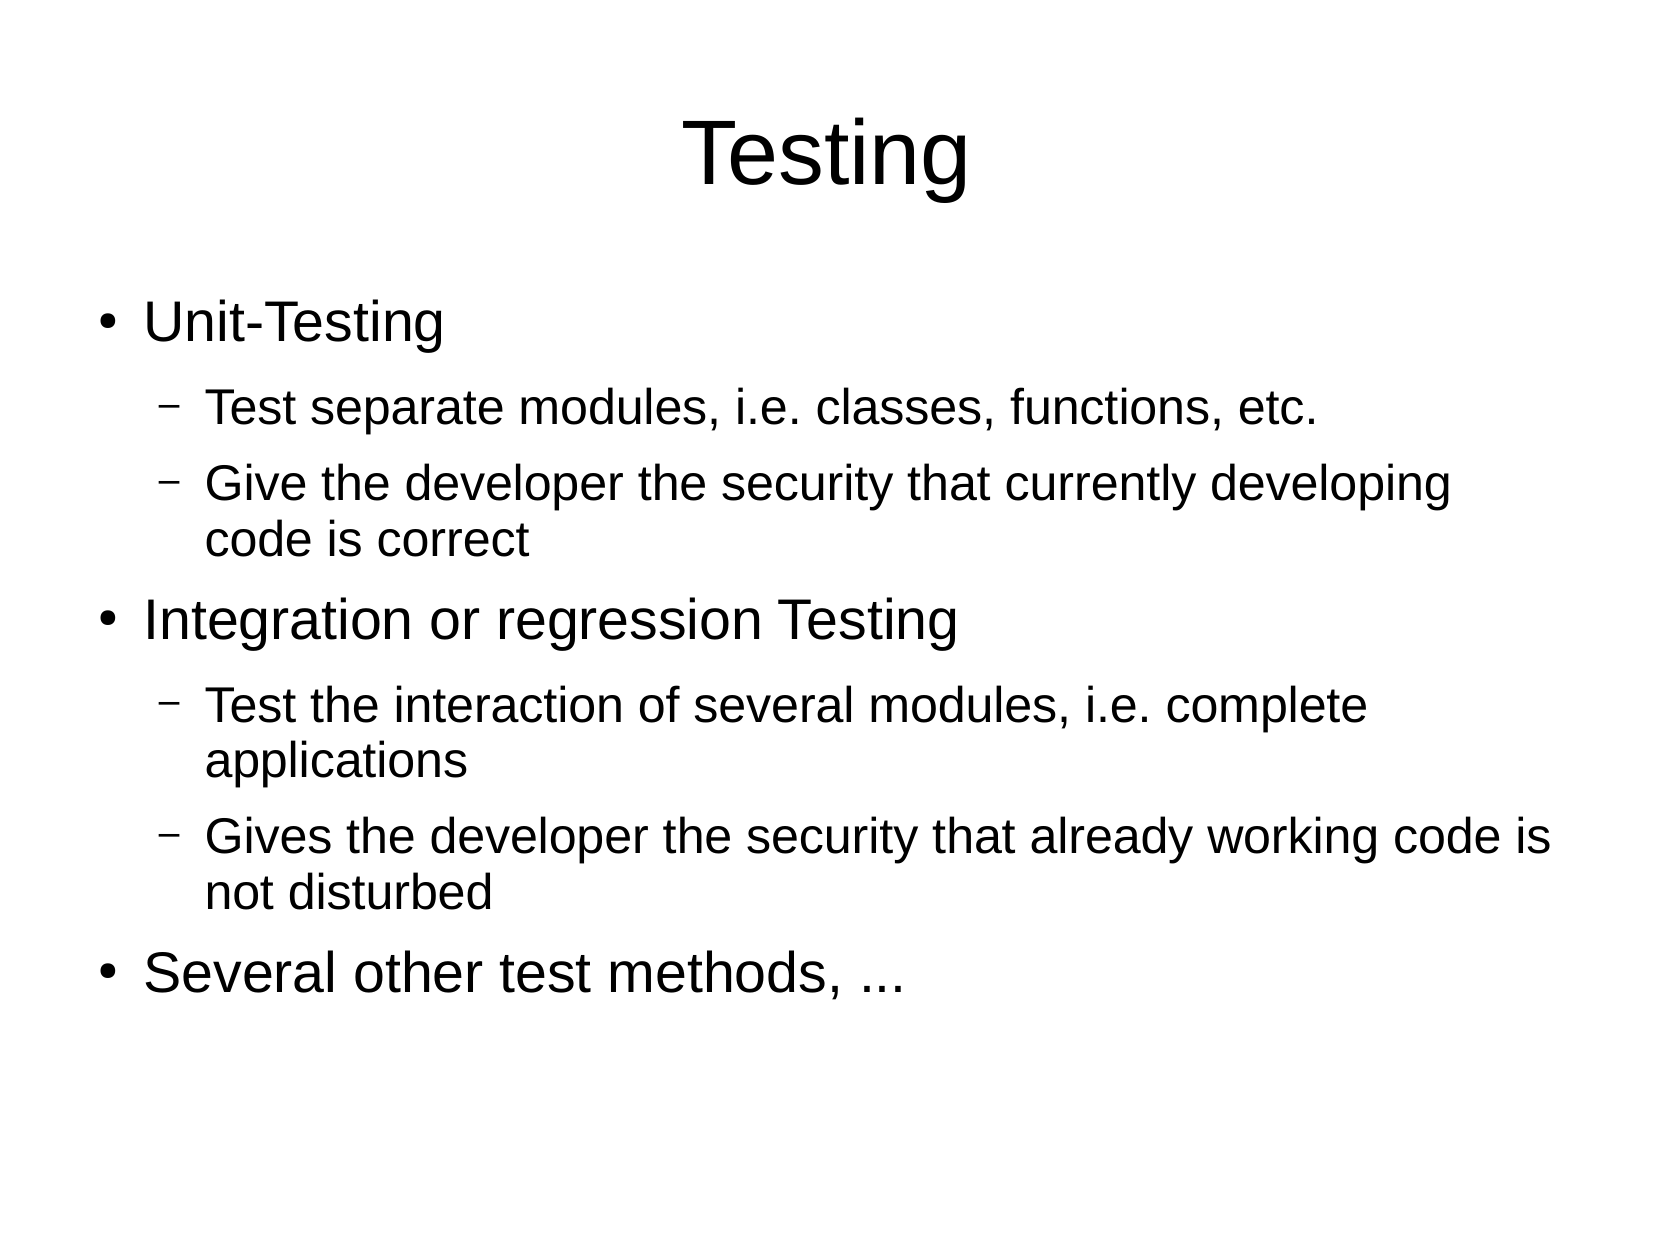

# Testing
Unit-Testing
Test separate modules, i.e. classes, functions, etc.
Give the developer the security that currently developing code is correct
Integration or regression Testing
Test the interaction of several modules, i.e. complete applications
Gives the developer the security that already working code is not disturbed
Several other test methods, ...